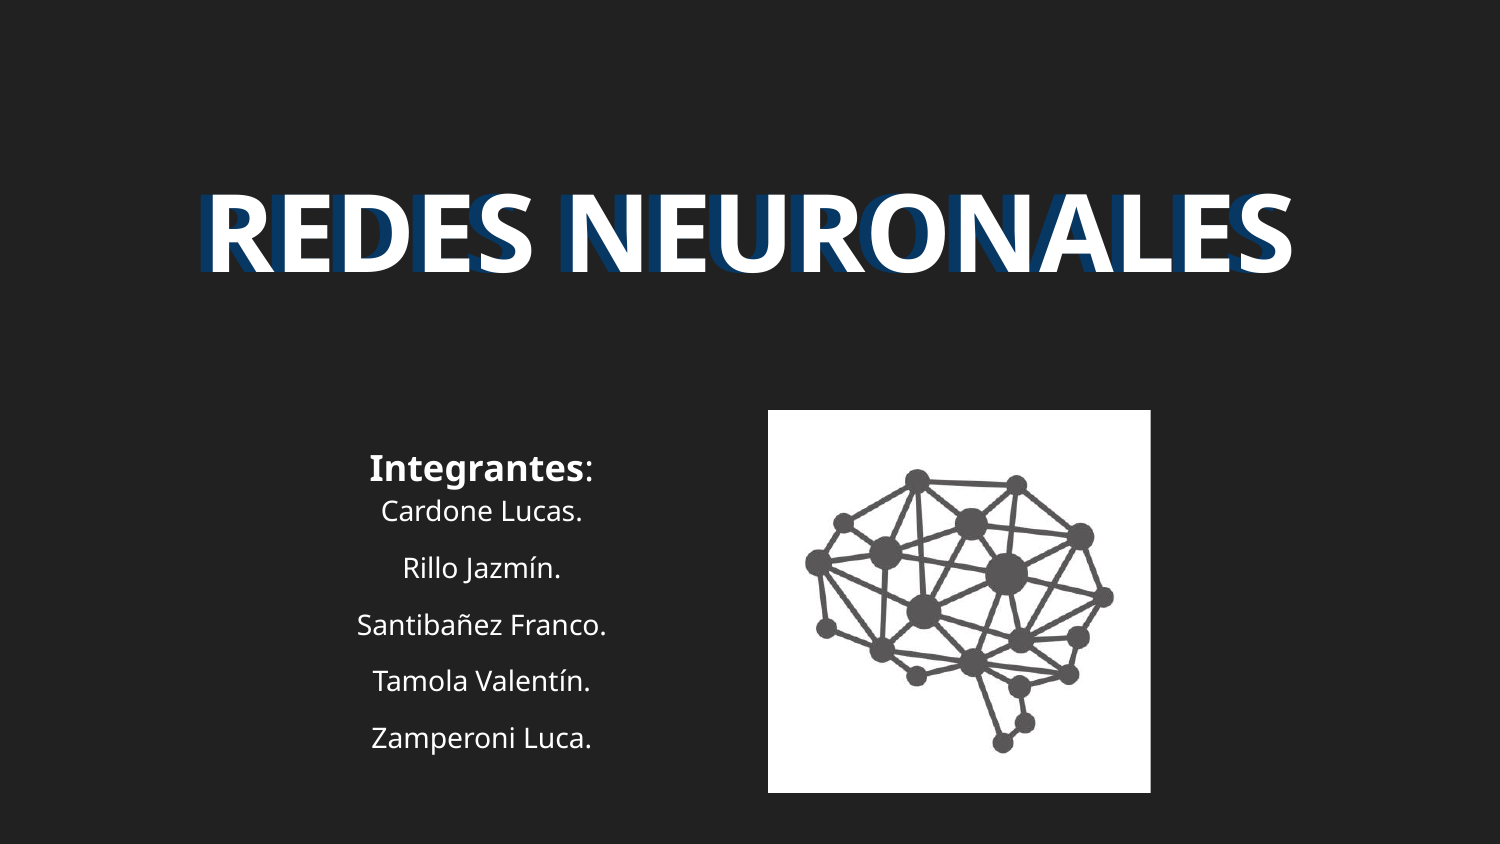

# REDES NEURONALES
REDES NEURONALES
Integrantes:
Cardone Lucas.
Rillo Jazmín.
Santibañez Franco.
Tamola Valentín.
Zamperoni Luca.